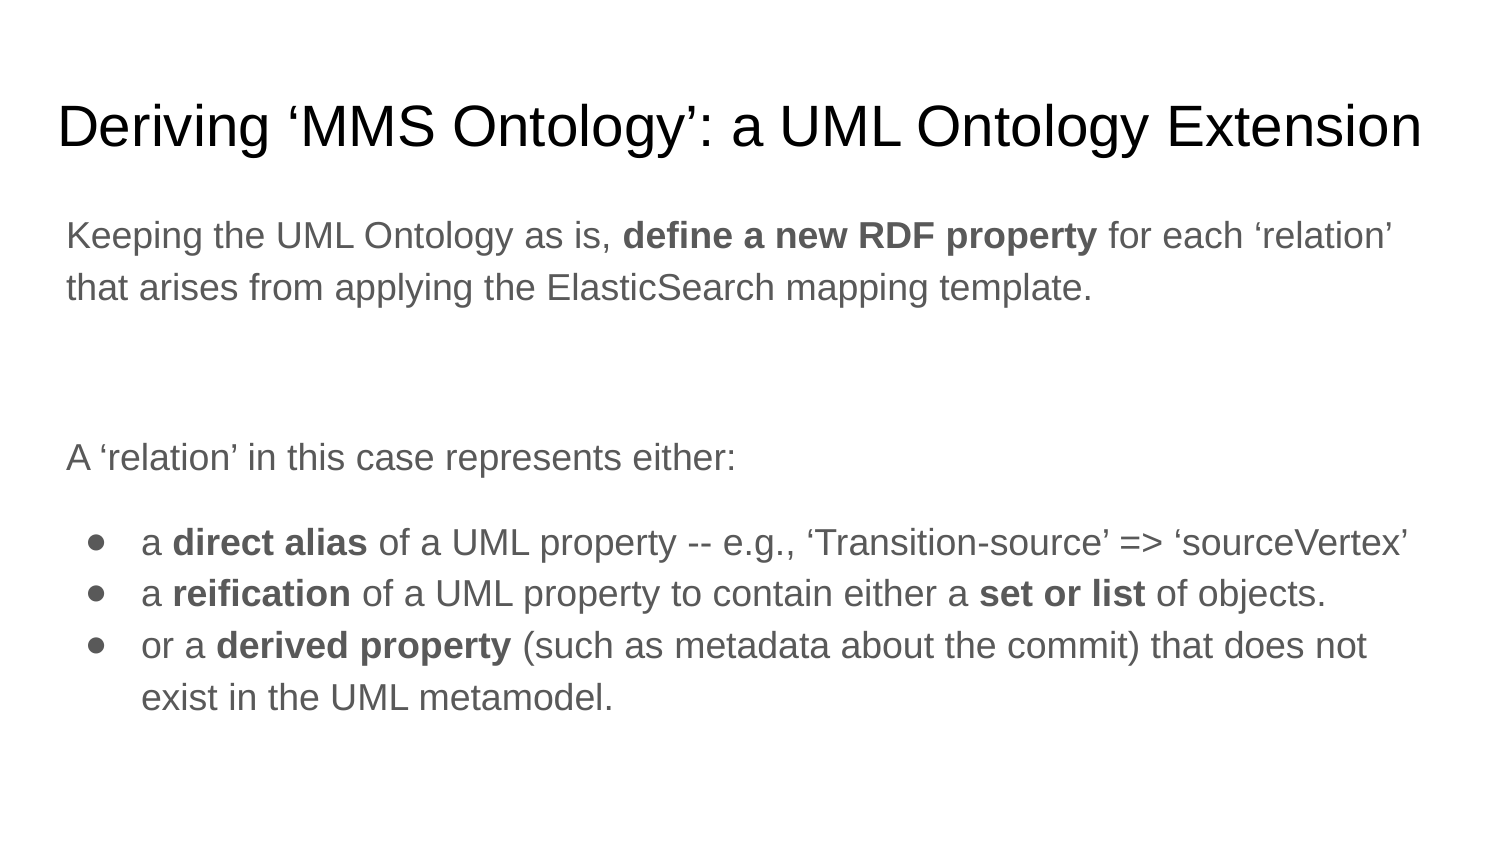

# Deriving ‘MMS Ontology’: a UML Ontology Extension
Keeping the UML Ontology as is, define a new RDF property for each ‘relation’ that arises from applying the ElasticSearch mapping template.
A ‘relation’ in this case represents either:
a direct alias of a UML property -- e.g., ‘Transition-source’ => ‘sourceVertex’
a reification of a UML property to contain either a set or list of objects.
or a derived property (such as metadata about the commit) that does not exist in the UML metamodel.